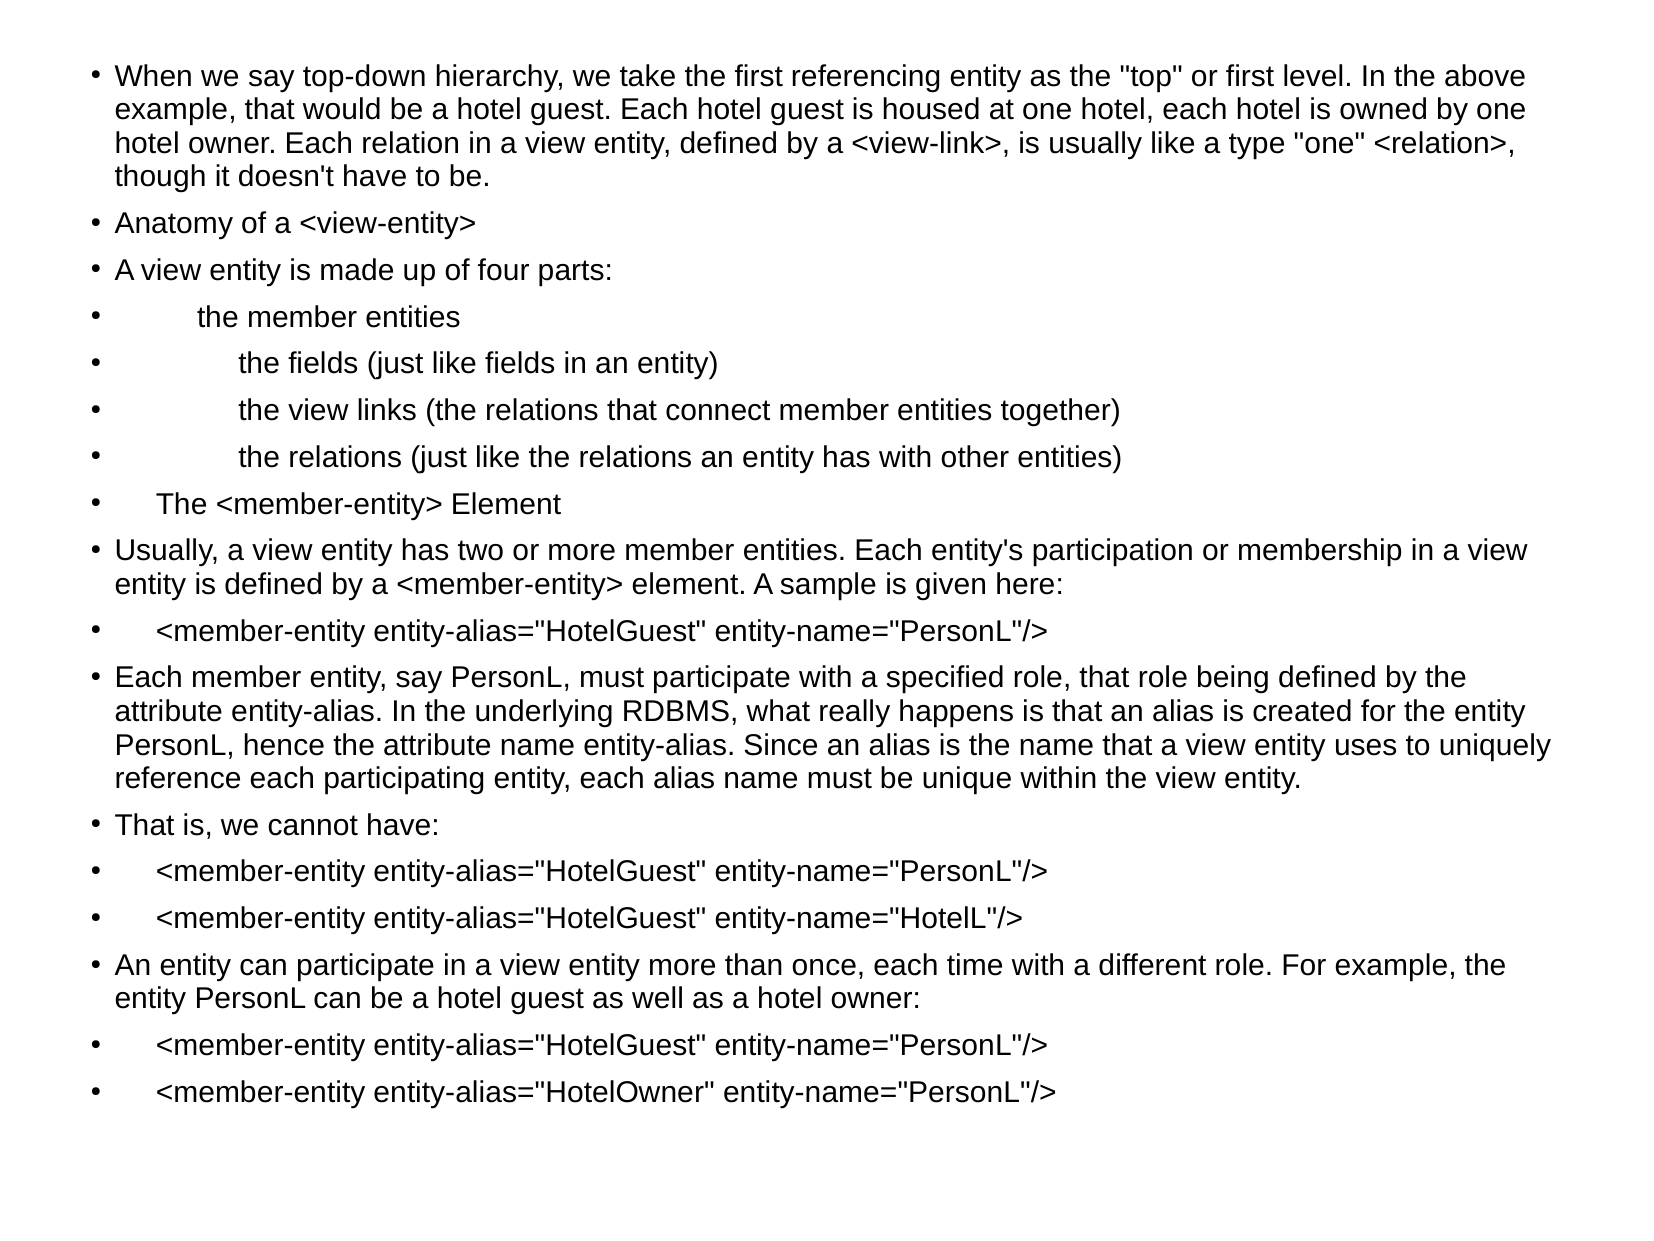

#
When we say top-down hierarchy, we take the first referencing entity as the "top" or first level. In the above example, that would be a hotel guest. Each hotel guest is housed at one hotel, each hotel is owned by one hotel owner. Each relation in a view entity, defined by a <view-link>, is usually like a type "one" <relation>, though it doesn't have to be.
Anatomy of a <view-entity>
A view entity is made up of four parts:
 the member entities
 the fields (just like fields in an entity)
 the view links (the relations that connect member entities together)
 the relations (just like the relations an entity has with other entities)
 The <member-entity> Element
Usually, a view entity has two or more member entities. Each entity's participation or membership in a view entity is defined by a <member-entity> element. A sample is given here:
 <member-entity entity-alias="HotelGuest" entity-name="PersonL"/>
Each member entity, say PersonL, must participate with a specified role, that role being defined by the attribute entity-alias. In the underlying RDBMS, what really happens is that an alias is created for the entity PersonL, hence the attribute name entity-alias. Since an alias is the name that a view entity uses to uniquely reference each participating entity, each alias name must be unique within the view entity.
That is, we cannot have:
 <member-entity entity-alias="HotelGuest" entity-name="PersonL"/>
 <member-entity entity-alias="HotelGuest" entity-name="HotelL"/>
An entity can participate in a view entity more than once, each time with a different role. For example, the entity PersonL can be a hotel guest as well as a hotel owner:
 <member-entity entity-alias="HotelGuest" entity-name="PersonL"/>
 <member-entity entity-alias="HotelOwner" entity-name="PersonL"/>